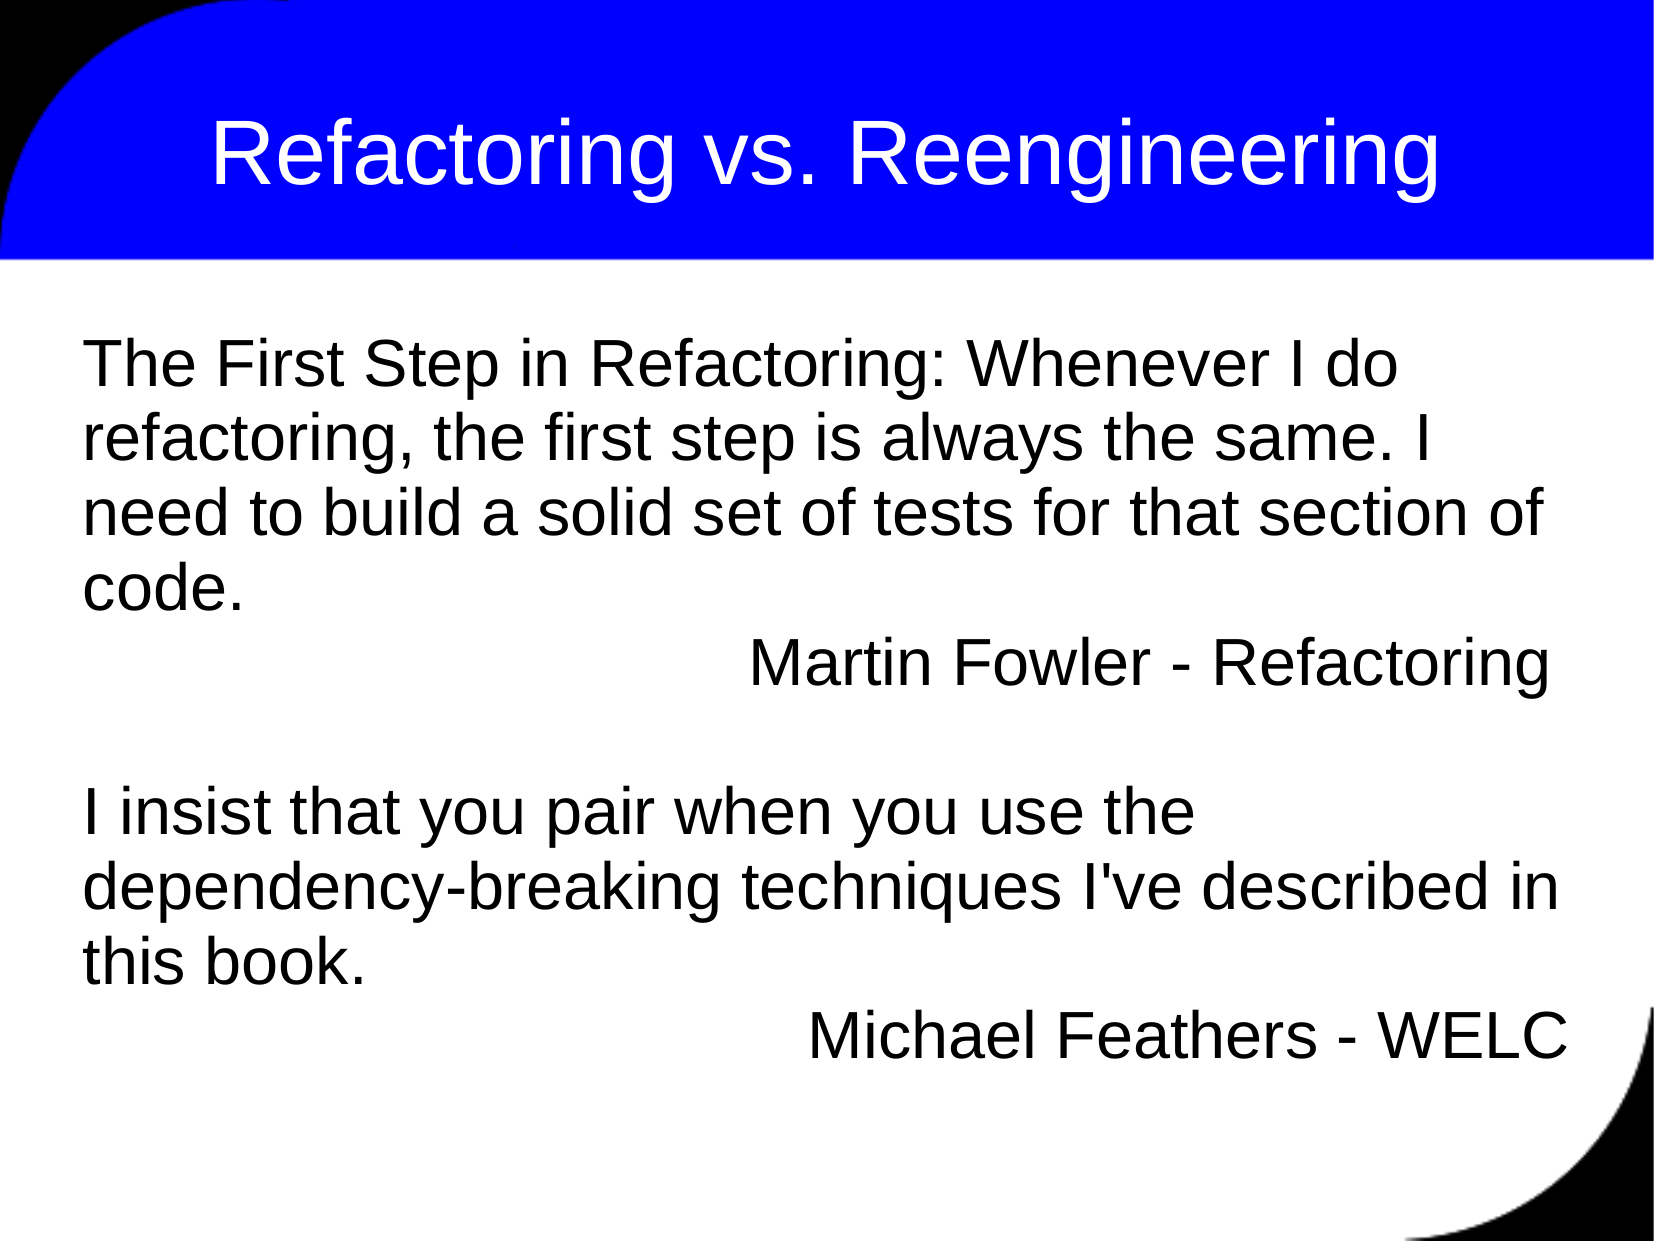

# Refactoring vs. Reengineering
The First Step in Refactoring: Whenever I do refactoring, the first step is always the same. I need to build a solid set of tests for that section of code.
Martin Fowler - Refactoring
I insist that you pair when you use the dependency-breaking techniques I've described in this book.
Michael Feathers - WELC